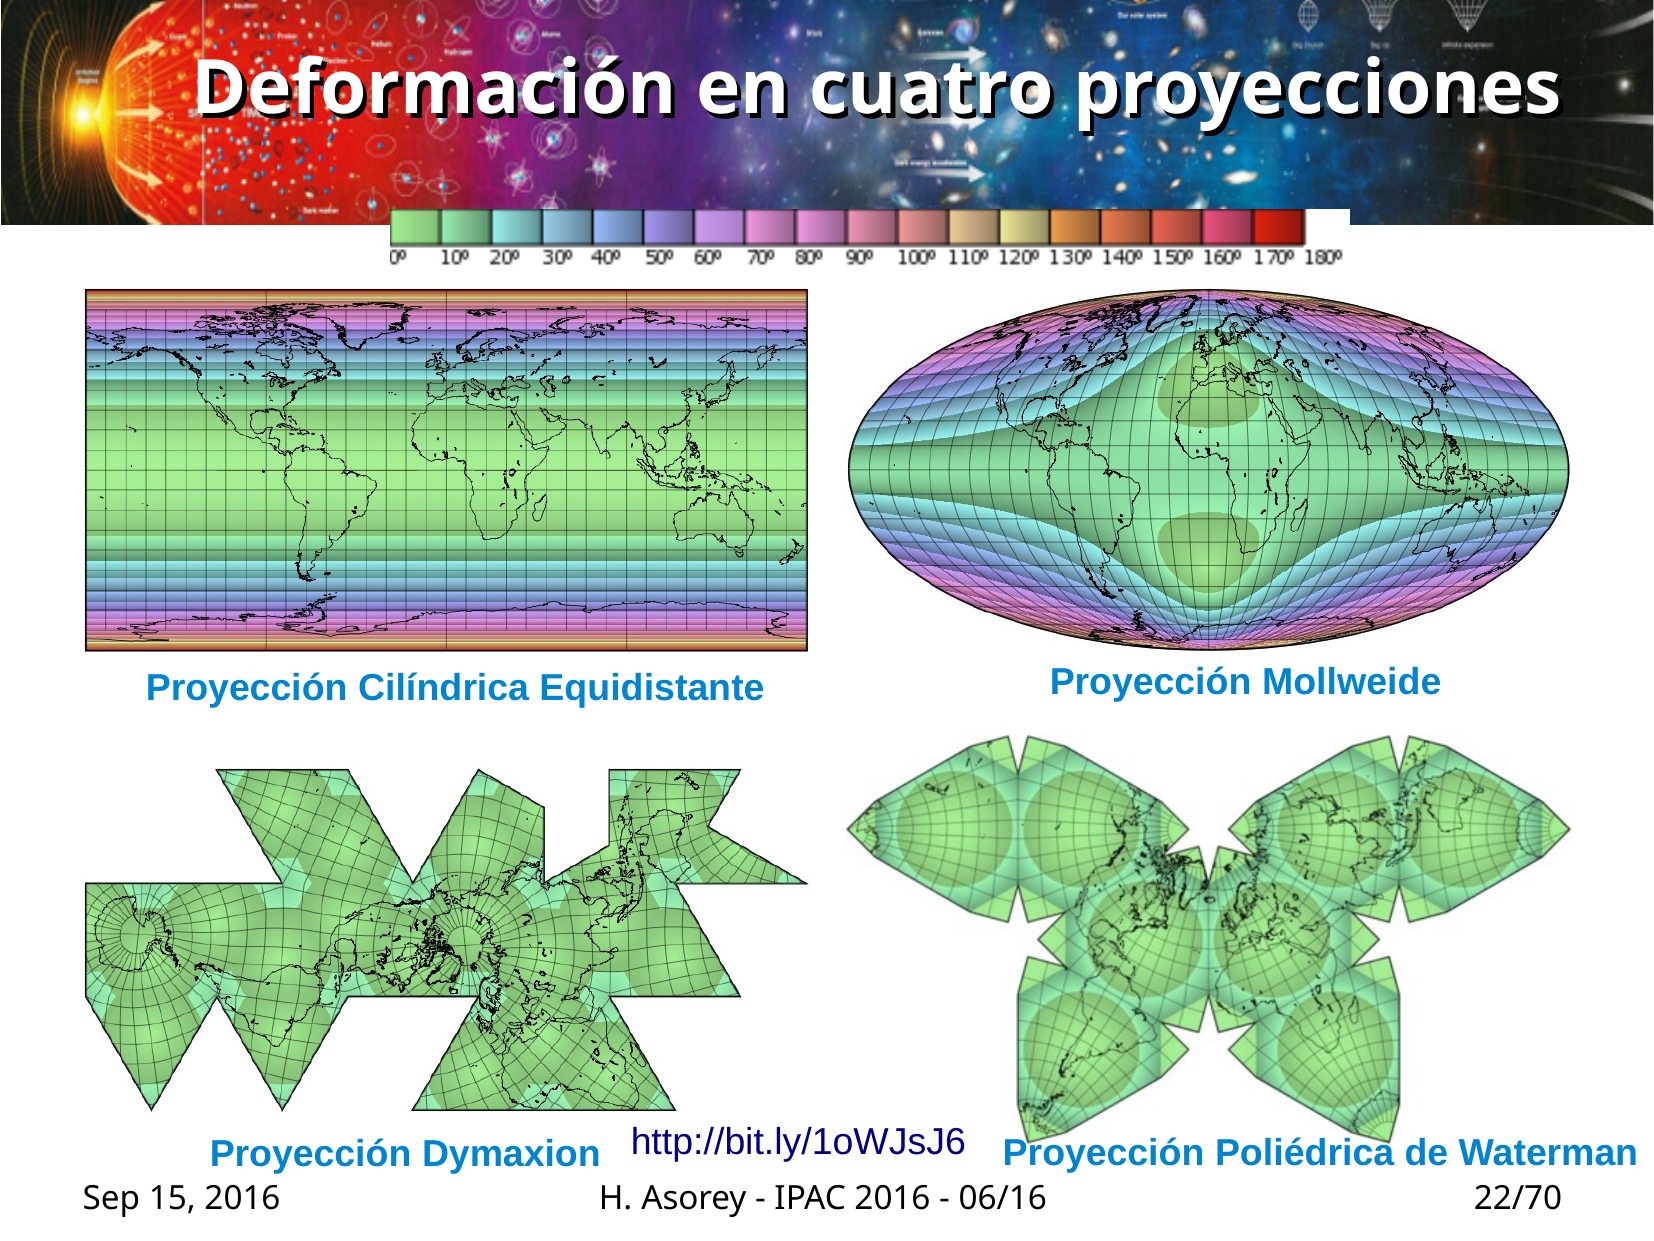

# Deformación en cuatro proyecciones
Proyección Mollweide
Proyección Cilíndrica Equidistante
http://bit.ly/1oWJsJ6
Proyección Poliédrica de Waterman
Proyección Dymaxion
Sep 15, 2016
H. Asorey - IPAC 2016 - 06/16
22